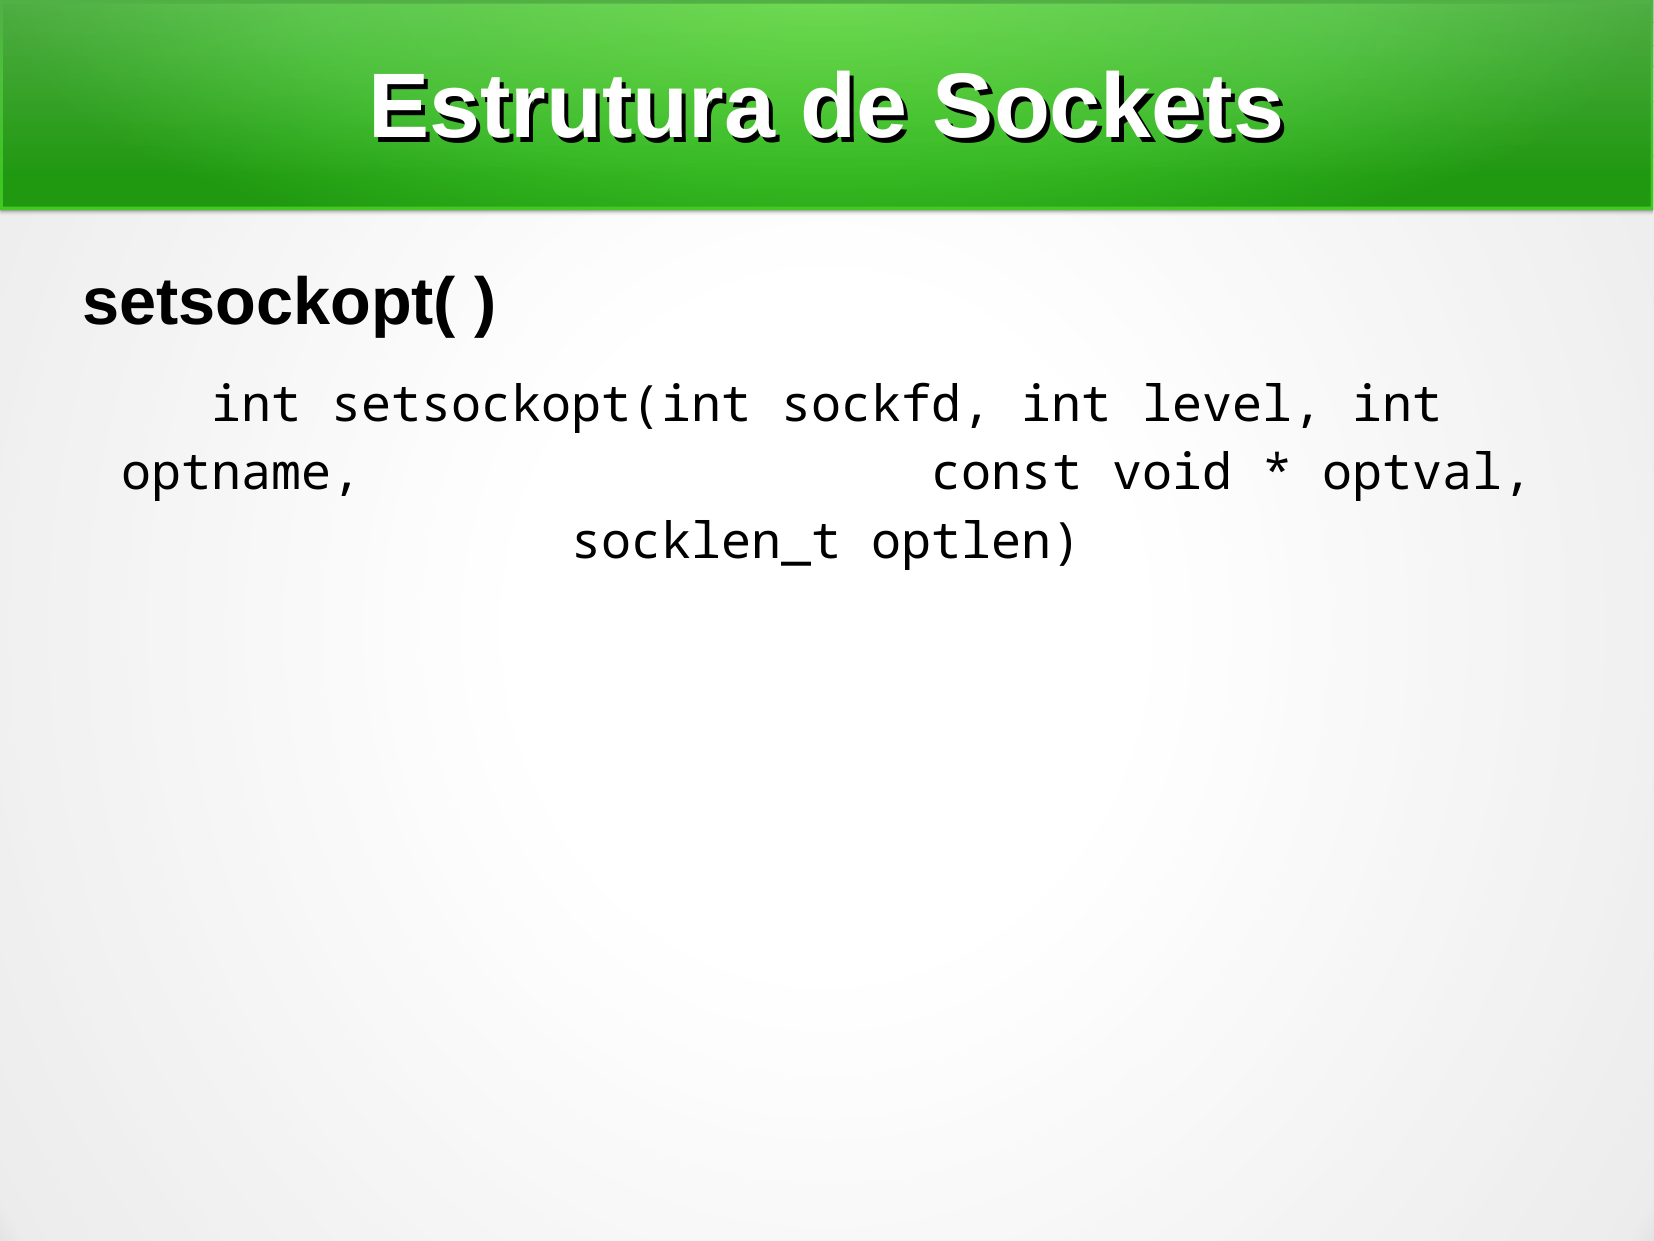

# Estrutura de Sockets
setsockopt( )
int setsockopt(int sockfd, int level, int optname, const void * optval, socklen_t optlen)